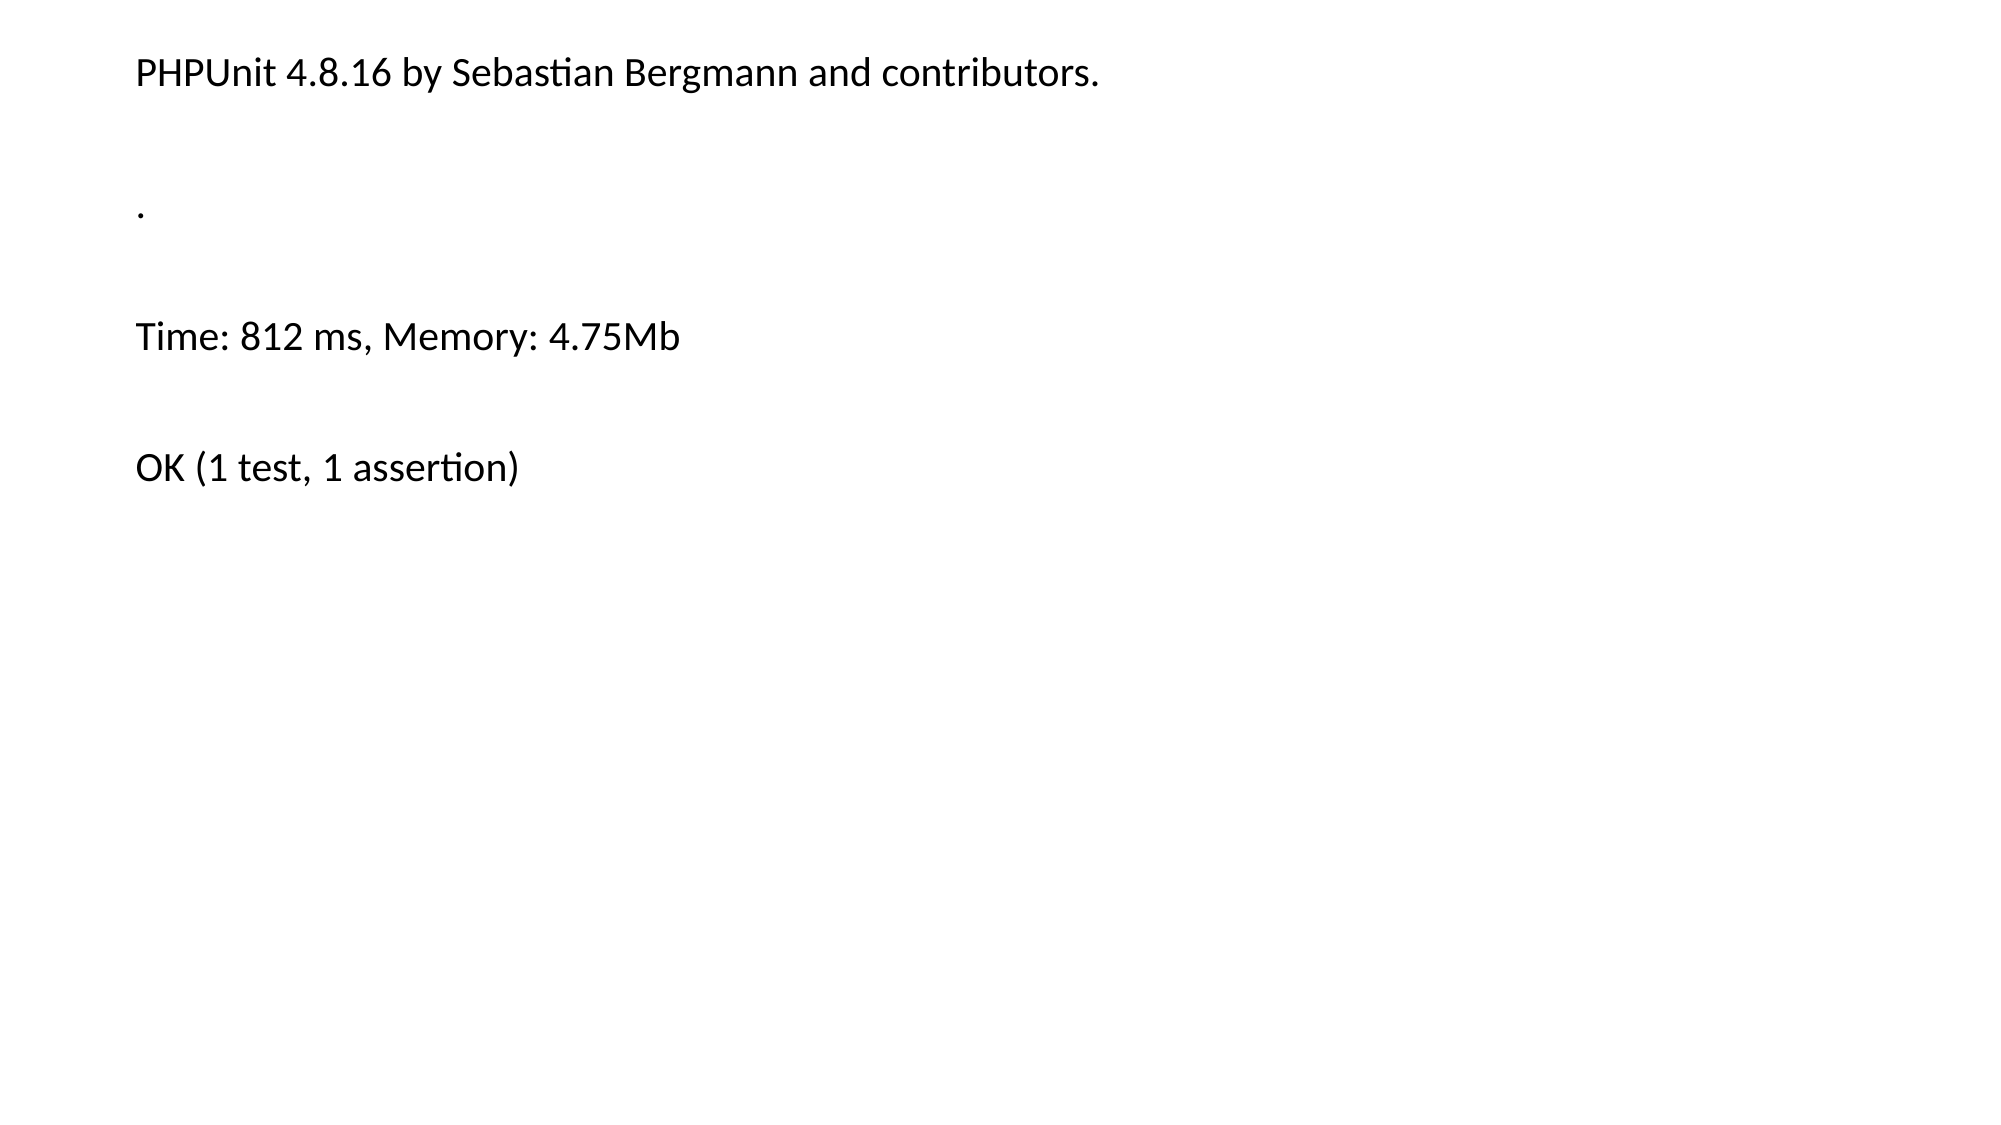

# PHPUnit 4.8.16 by Sebastian Bergmann and contributors.
.
Time: 812 ms, Memory: 4.75Mb
OK (1 test, 1 assertion)